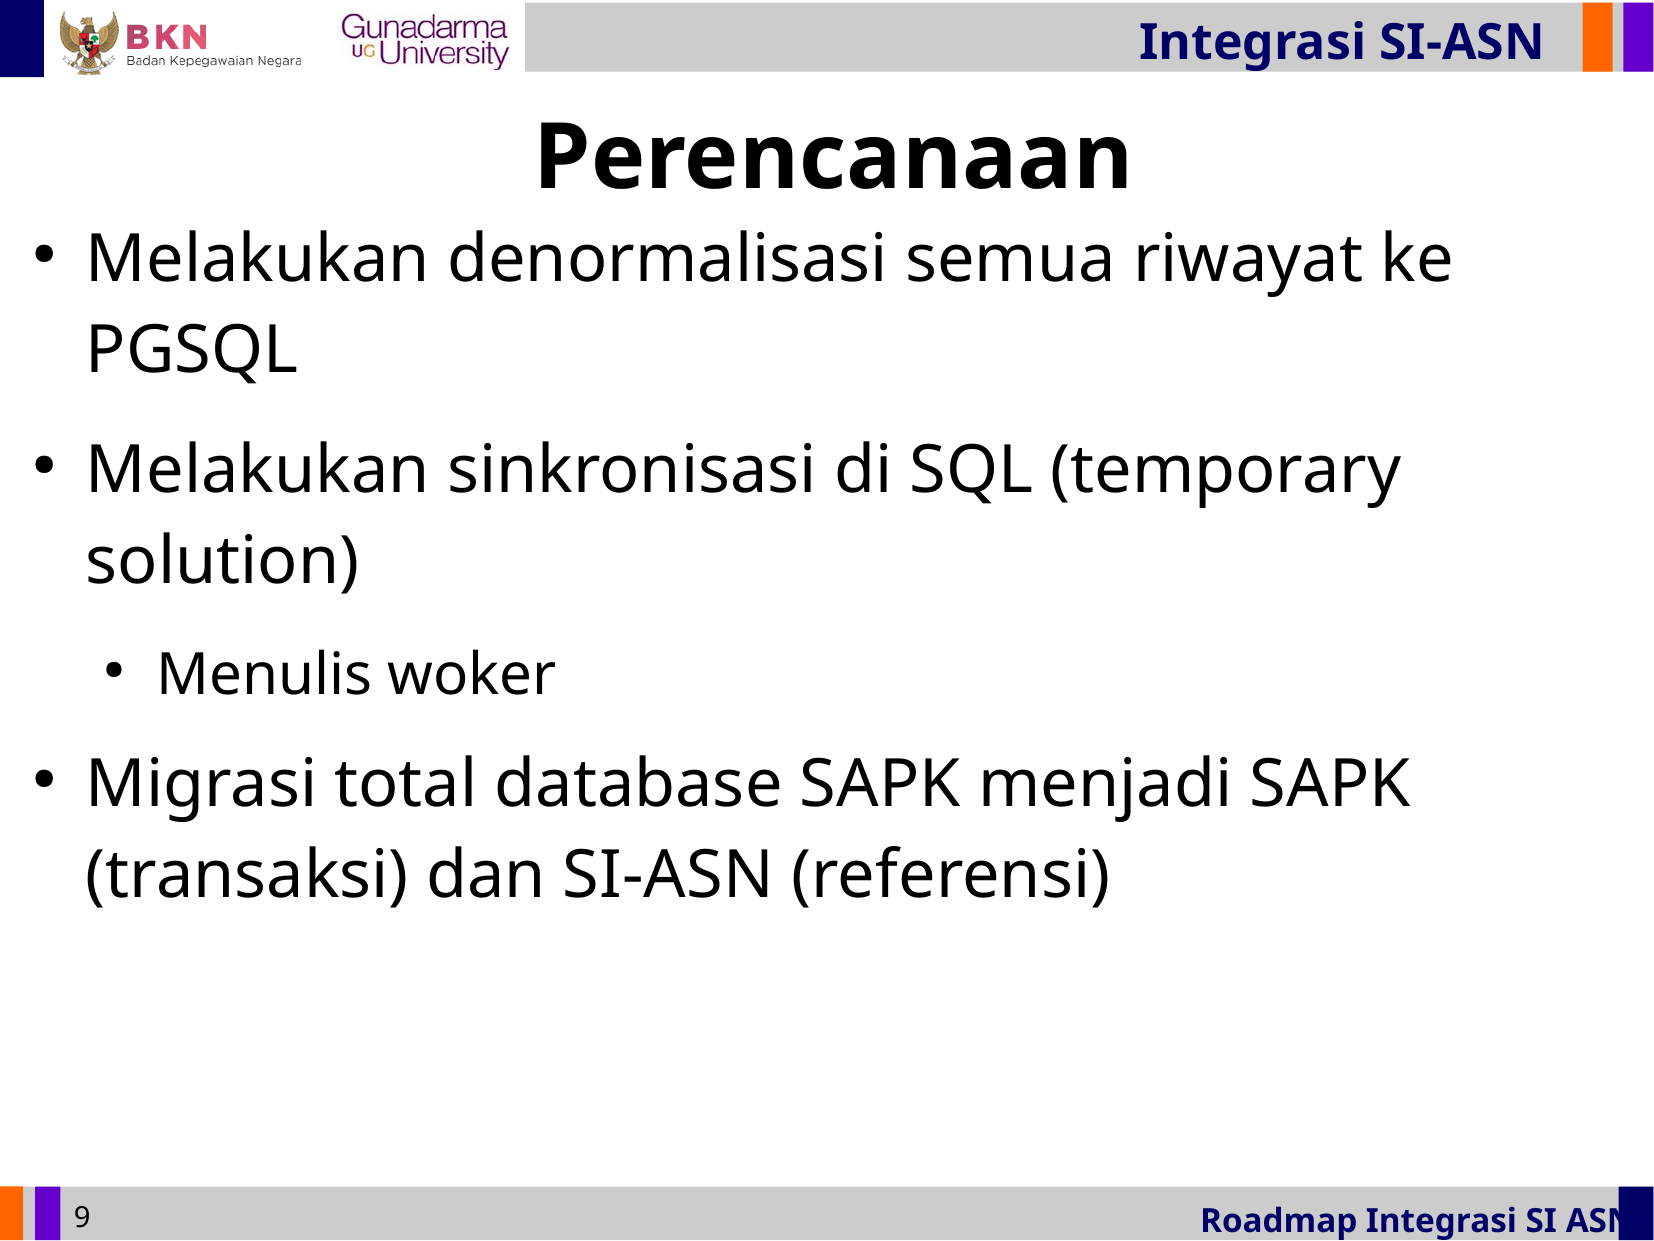

# Perencanaan
Melakukan denormalisasi semua riwayat ke PGSQL
Melakukan sinkronisasi di SQL (temporary solution)
Menulis woker
Migrasi total database SAPK menjadi SAPK (transaksi) dan SI-ASN (referensi)